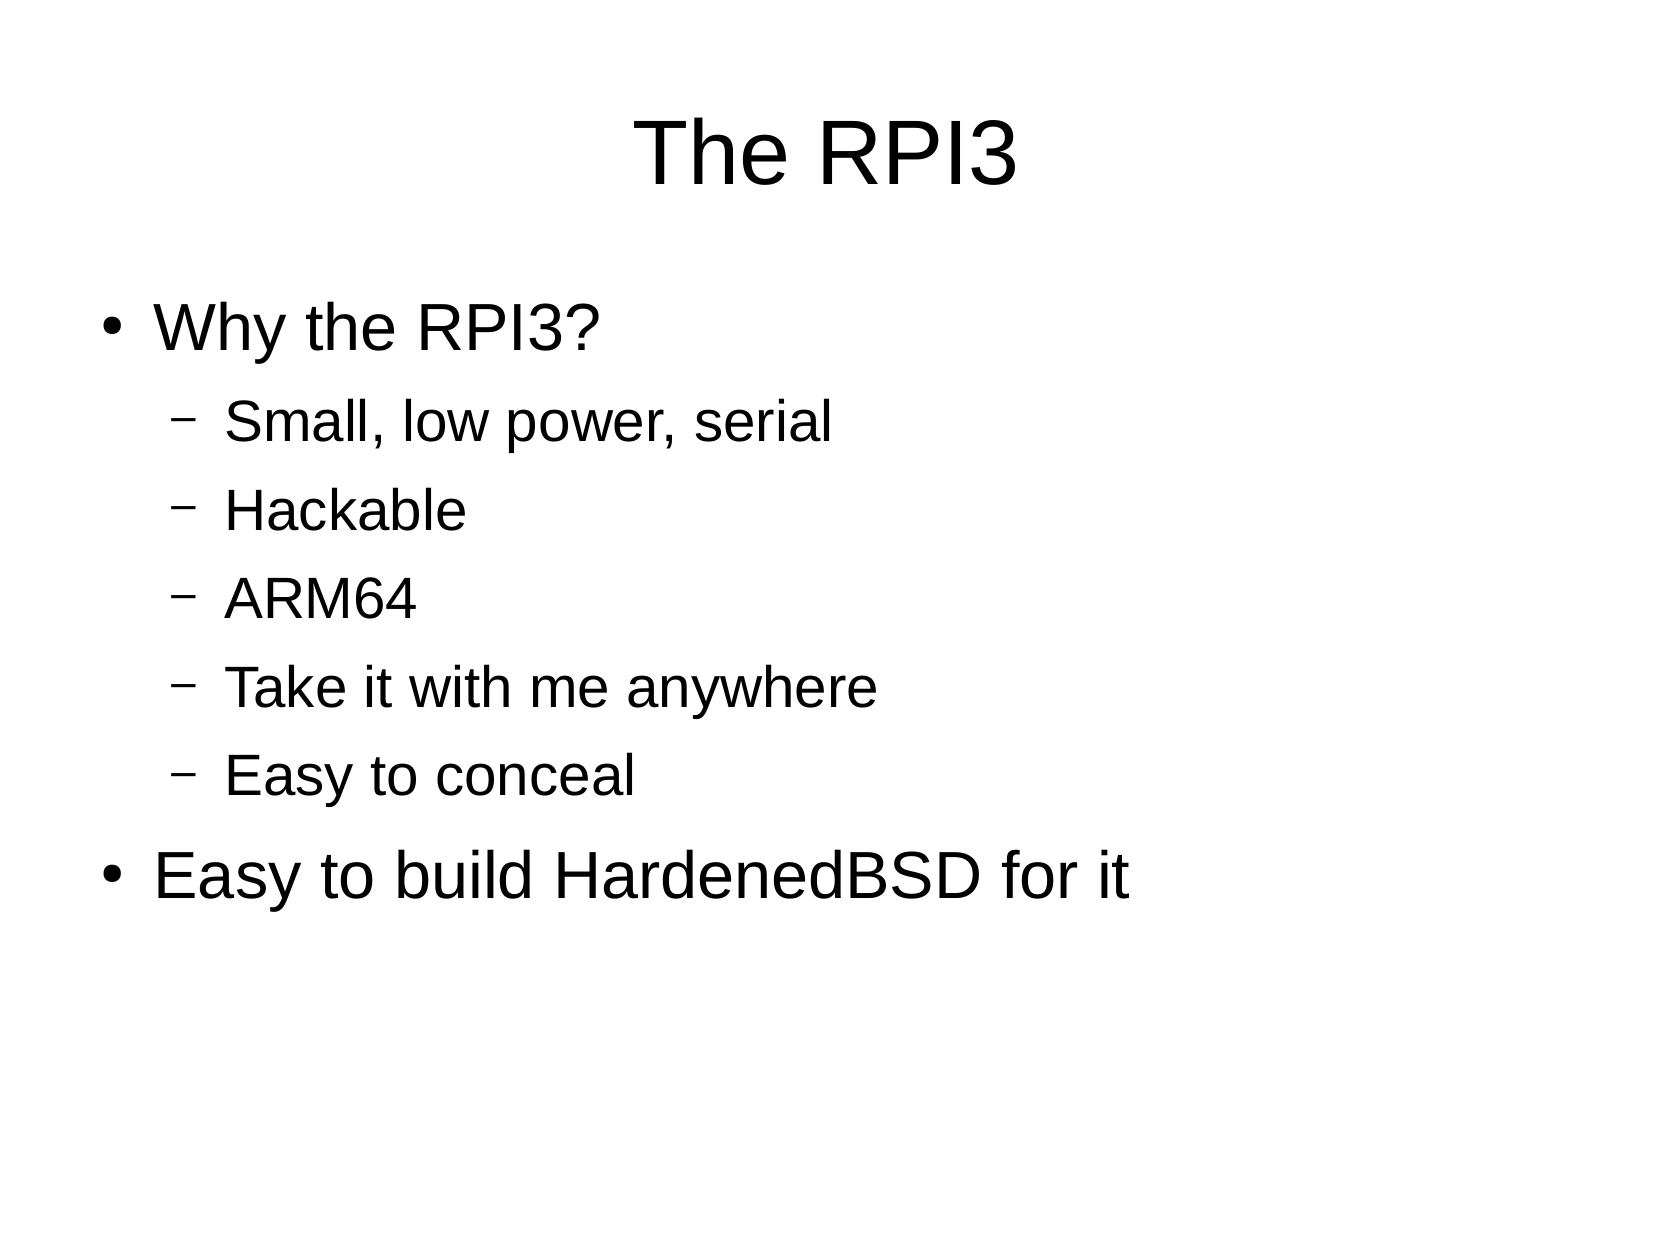

# The RPI3
Why the RPI3?
Small, low power, serial
Hackable
ARM64
Take it with me anywhere
Easy to conceal
Easy to build HardenedBSD for it